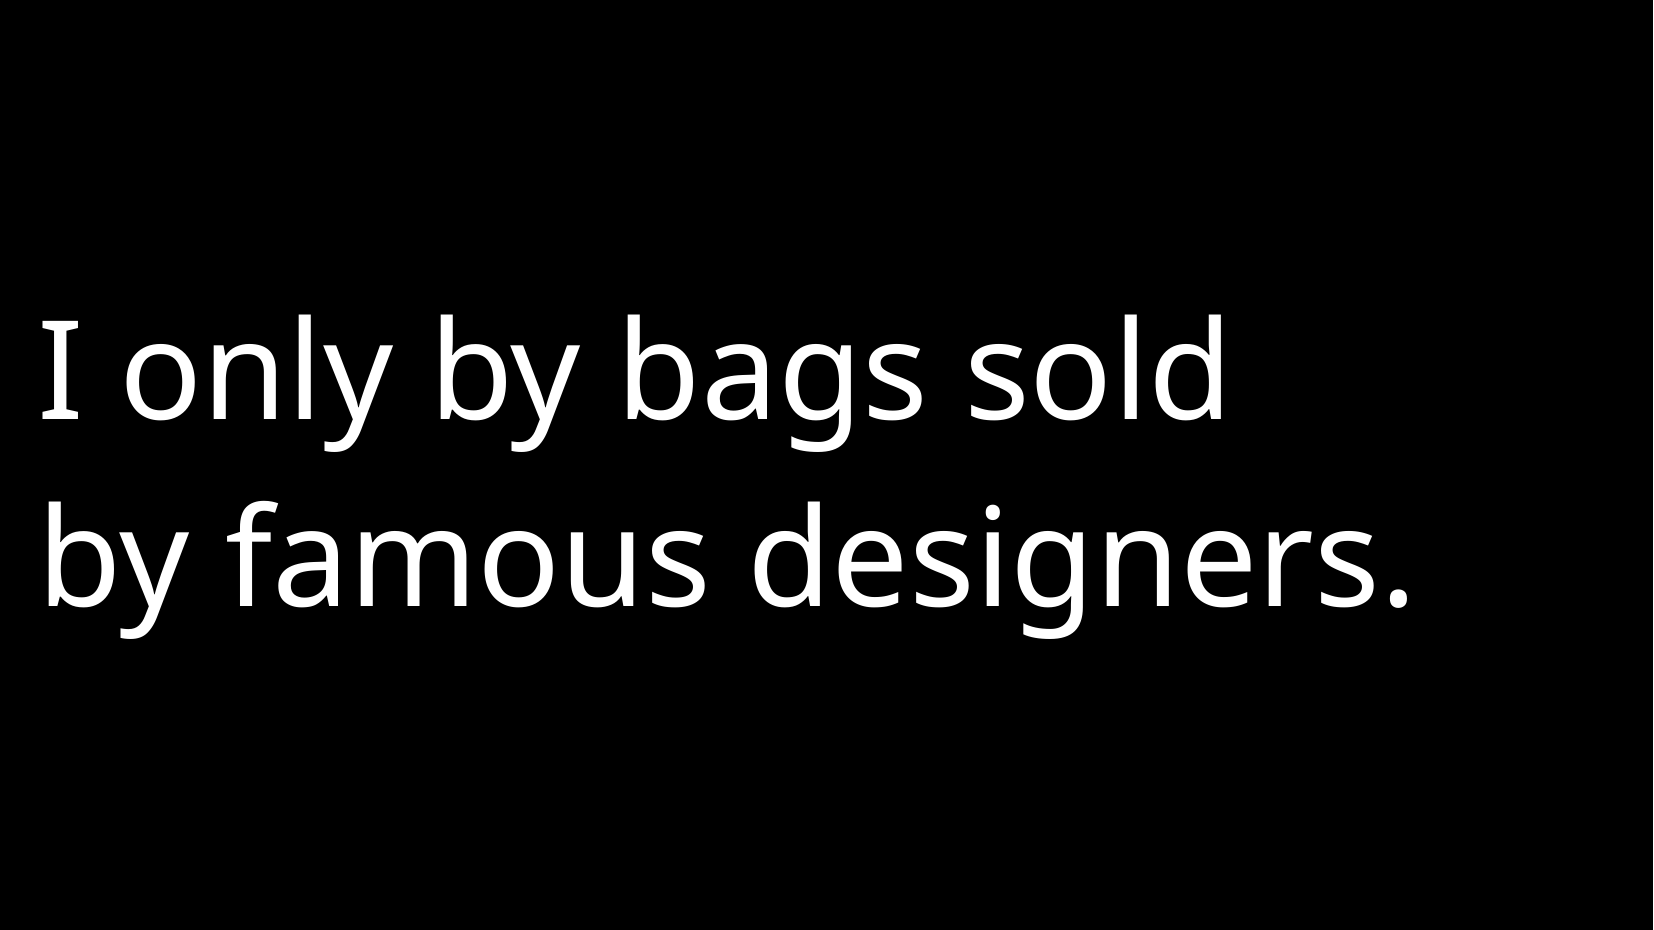

# I only by bags sold by famous designers.